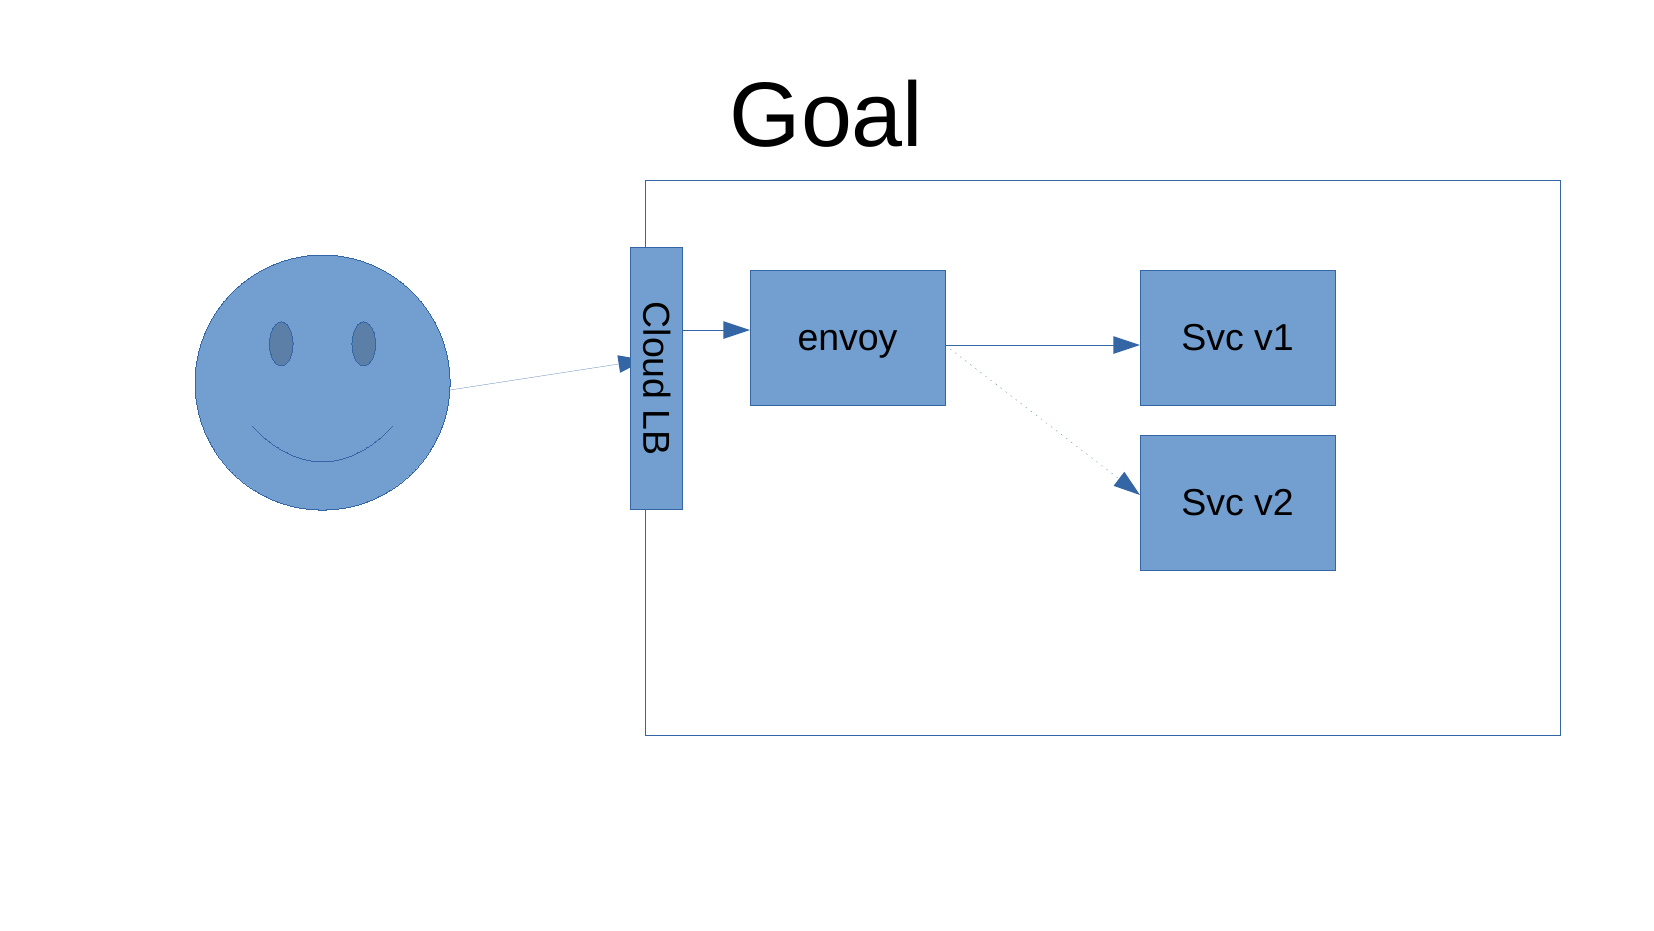

# Goal
envoy
envoy
Svc v1
Cloud LB
Svc v2